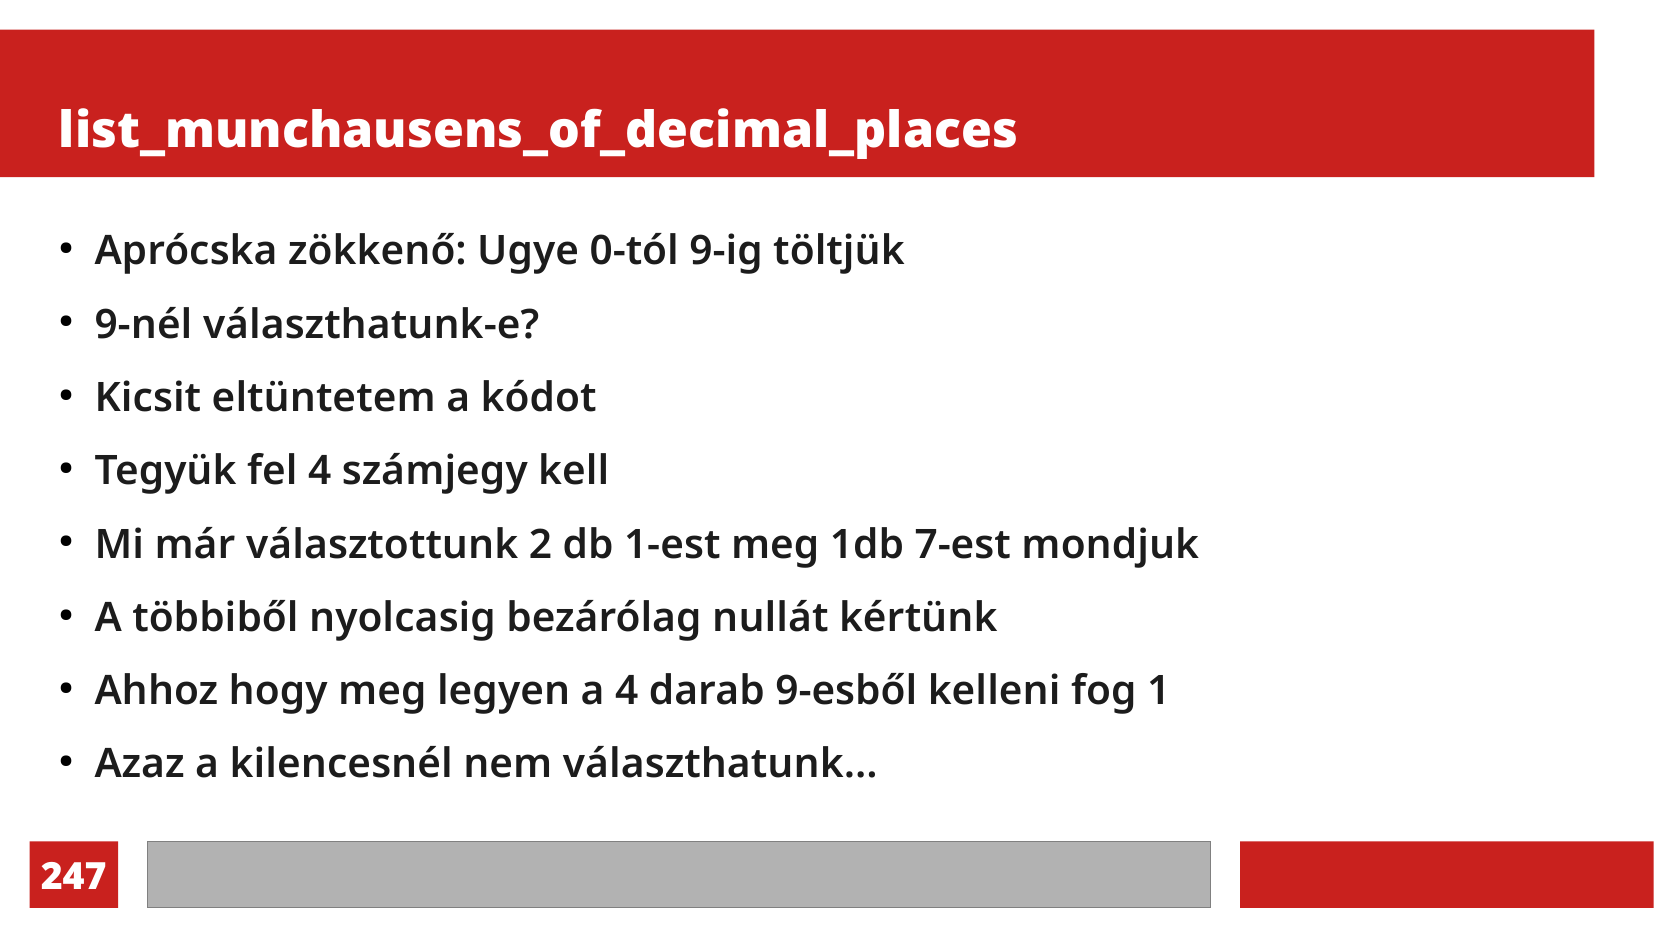

# list_munchausens_of_decimal_places
Aprócska zökkenő: Ugye 0-tól 9-ig töltjük
9-nél választhatunk-e?
Kicsit eltüntetem a kódot
Tegyük fel 4 számjegy kell
Mi már választottunk 2 db 1-est meg 1db 7-est mondjuk
A többiből nyolcasig bezárólag nullát kértünk
Ahhoz hogy meg legyen a 4 darab 9-esből kelleni fog 1
Azaz a kilencesnél nem választhatunk...
247